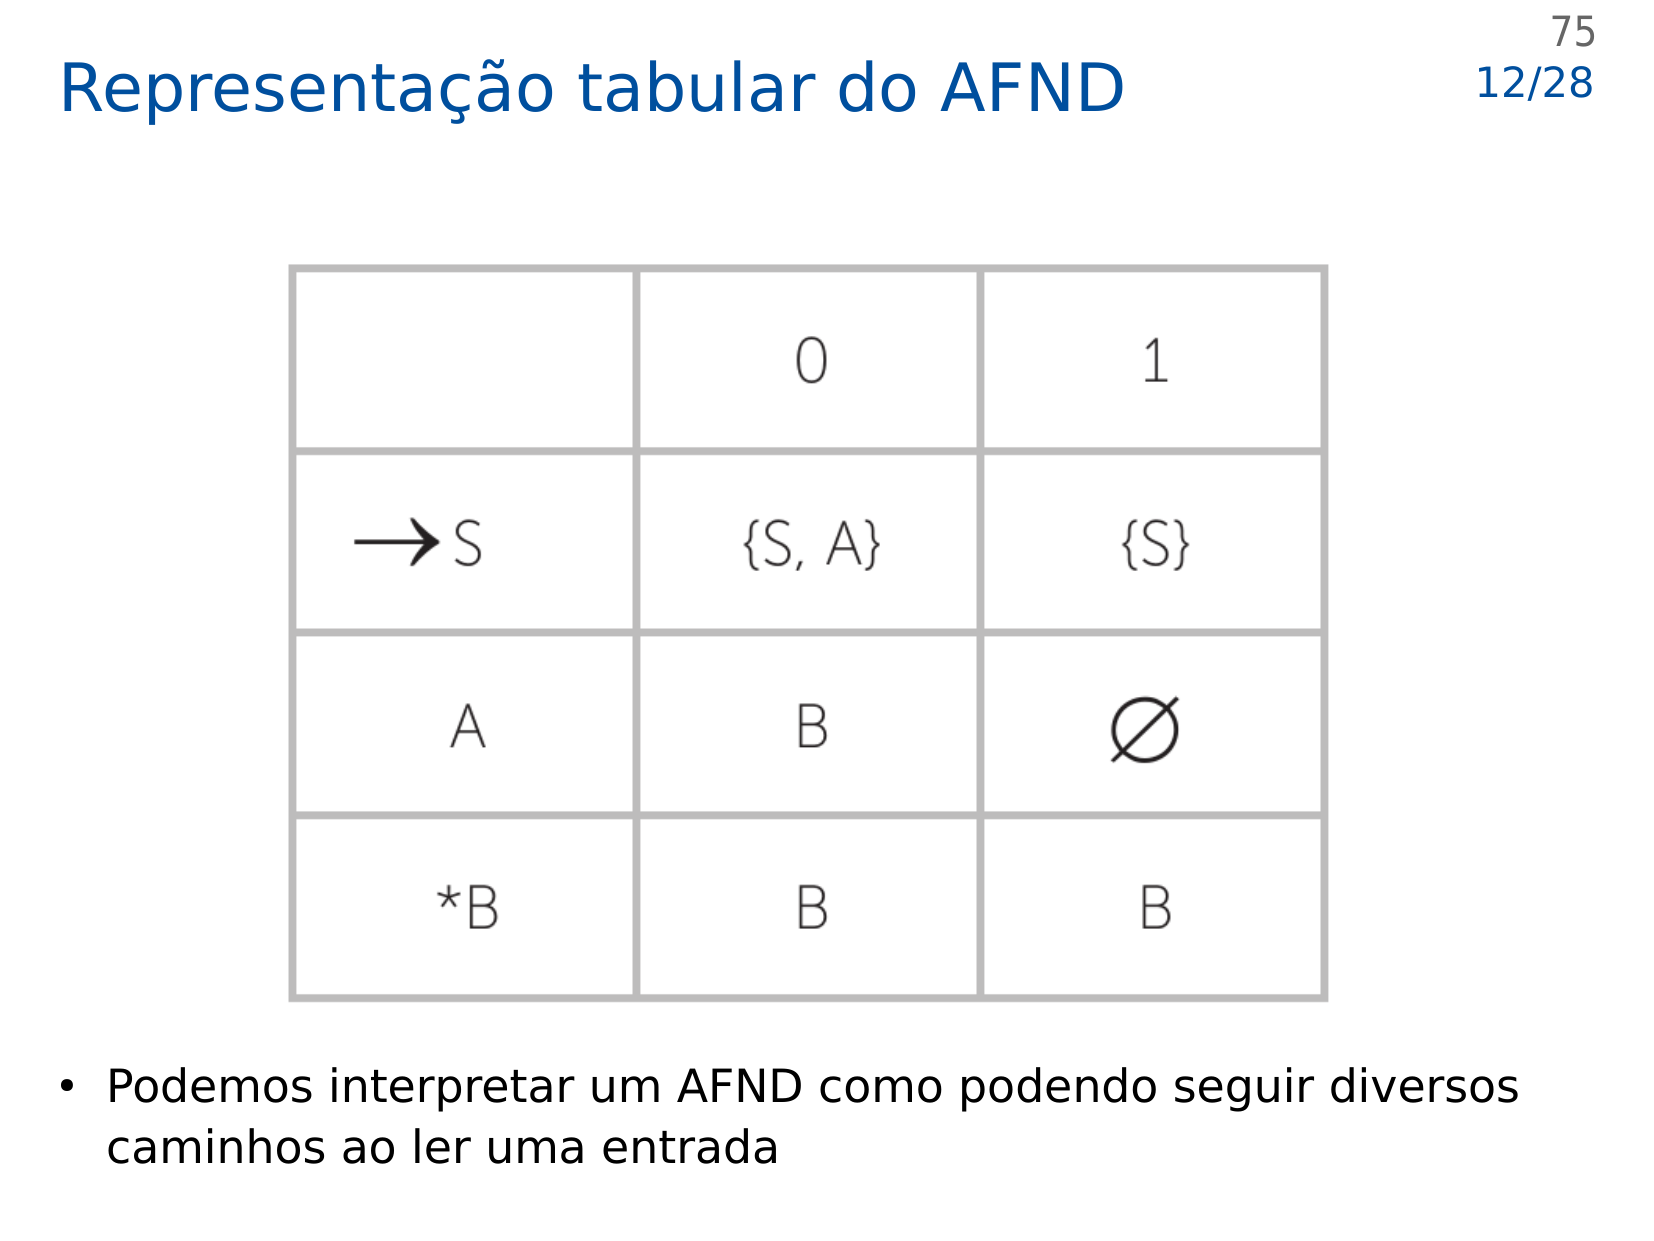

75
# Representação tabular do AFND
12
Podemos interpretar um AFND como podendo seguir diversos caminhos ao ler uma entrada